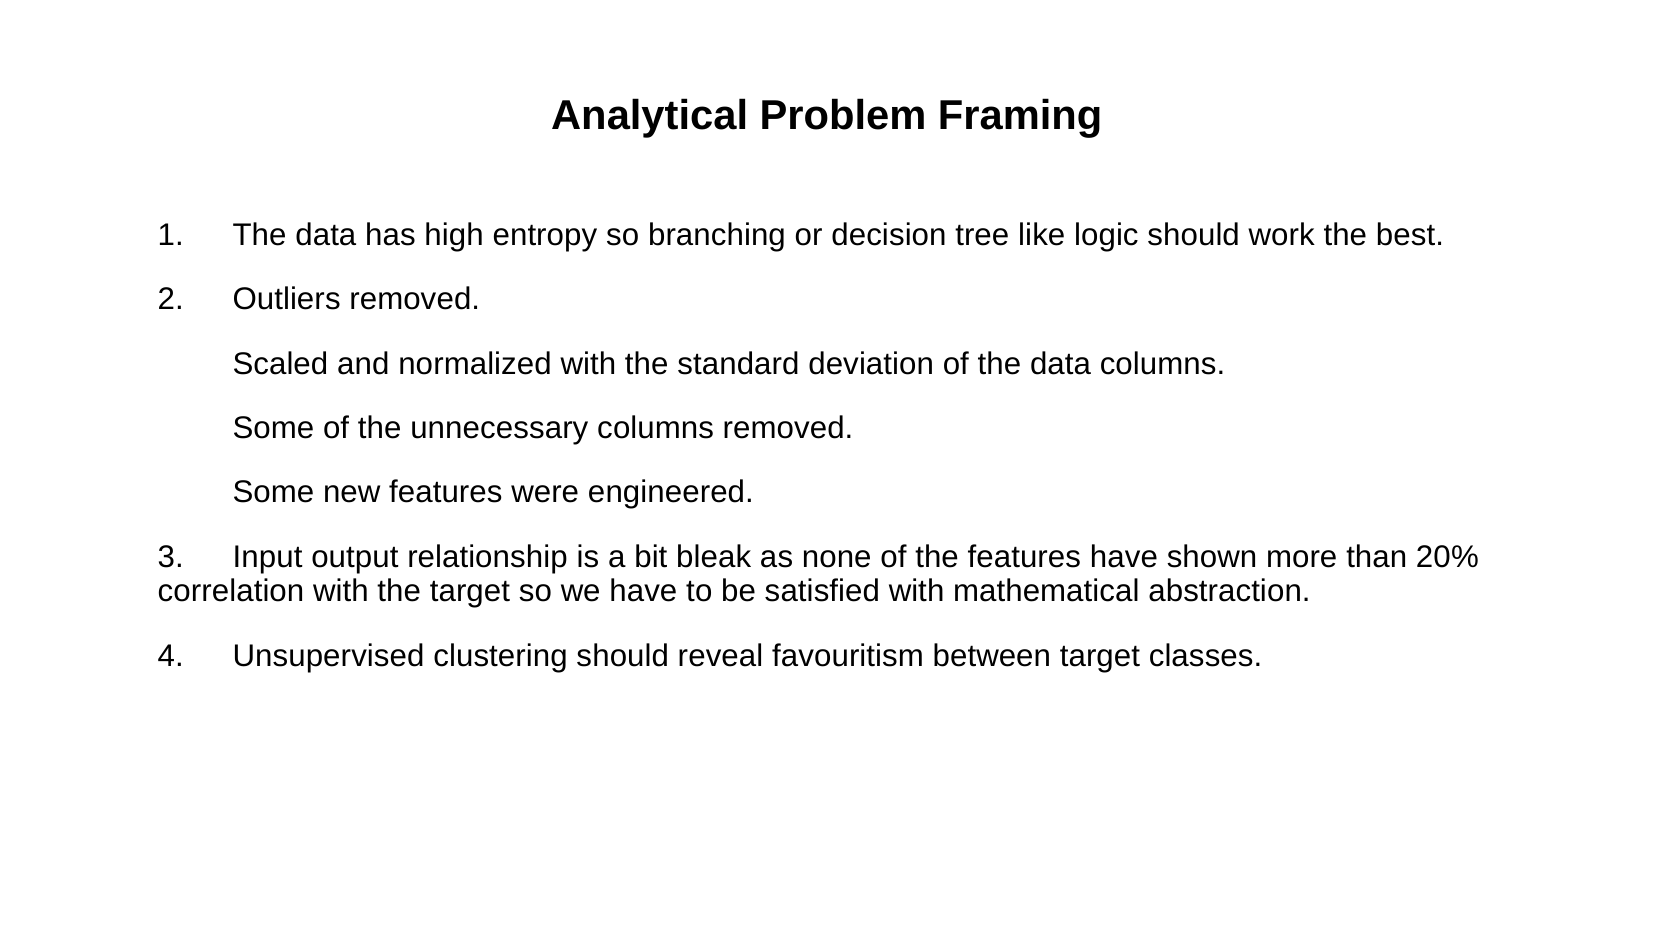

# Analytical Problem Framing
1.	The data has high entropy so branching or decision tree like logic should work the best.
2.	Outliers removed.
 	Scaled and normalized with the standard deviation of the data columns.
 	Some of the unnecessary columns removed.
 	Some new features were engineered.
3.	Input output relationship is a bit bleak as none of the features have shown more than 20% correlation with the target so we have to be satisfied with mathematical abstraction.
4.	Unsupervised clustering should reveal favouritism between target classes.